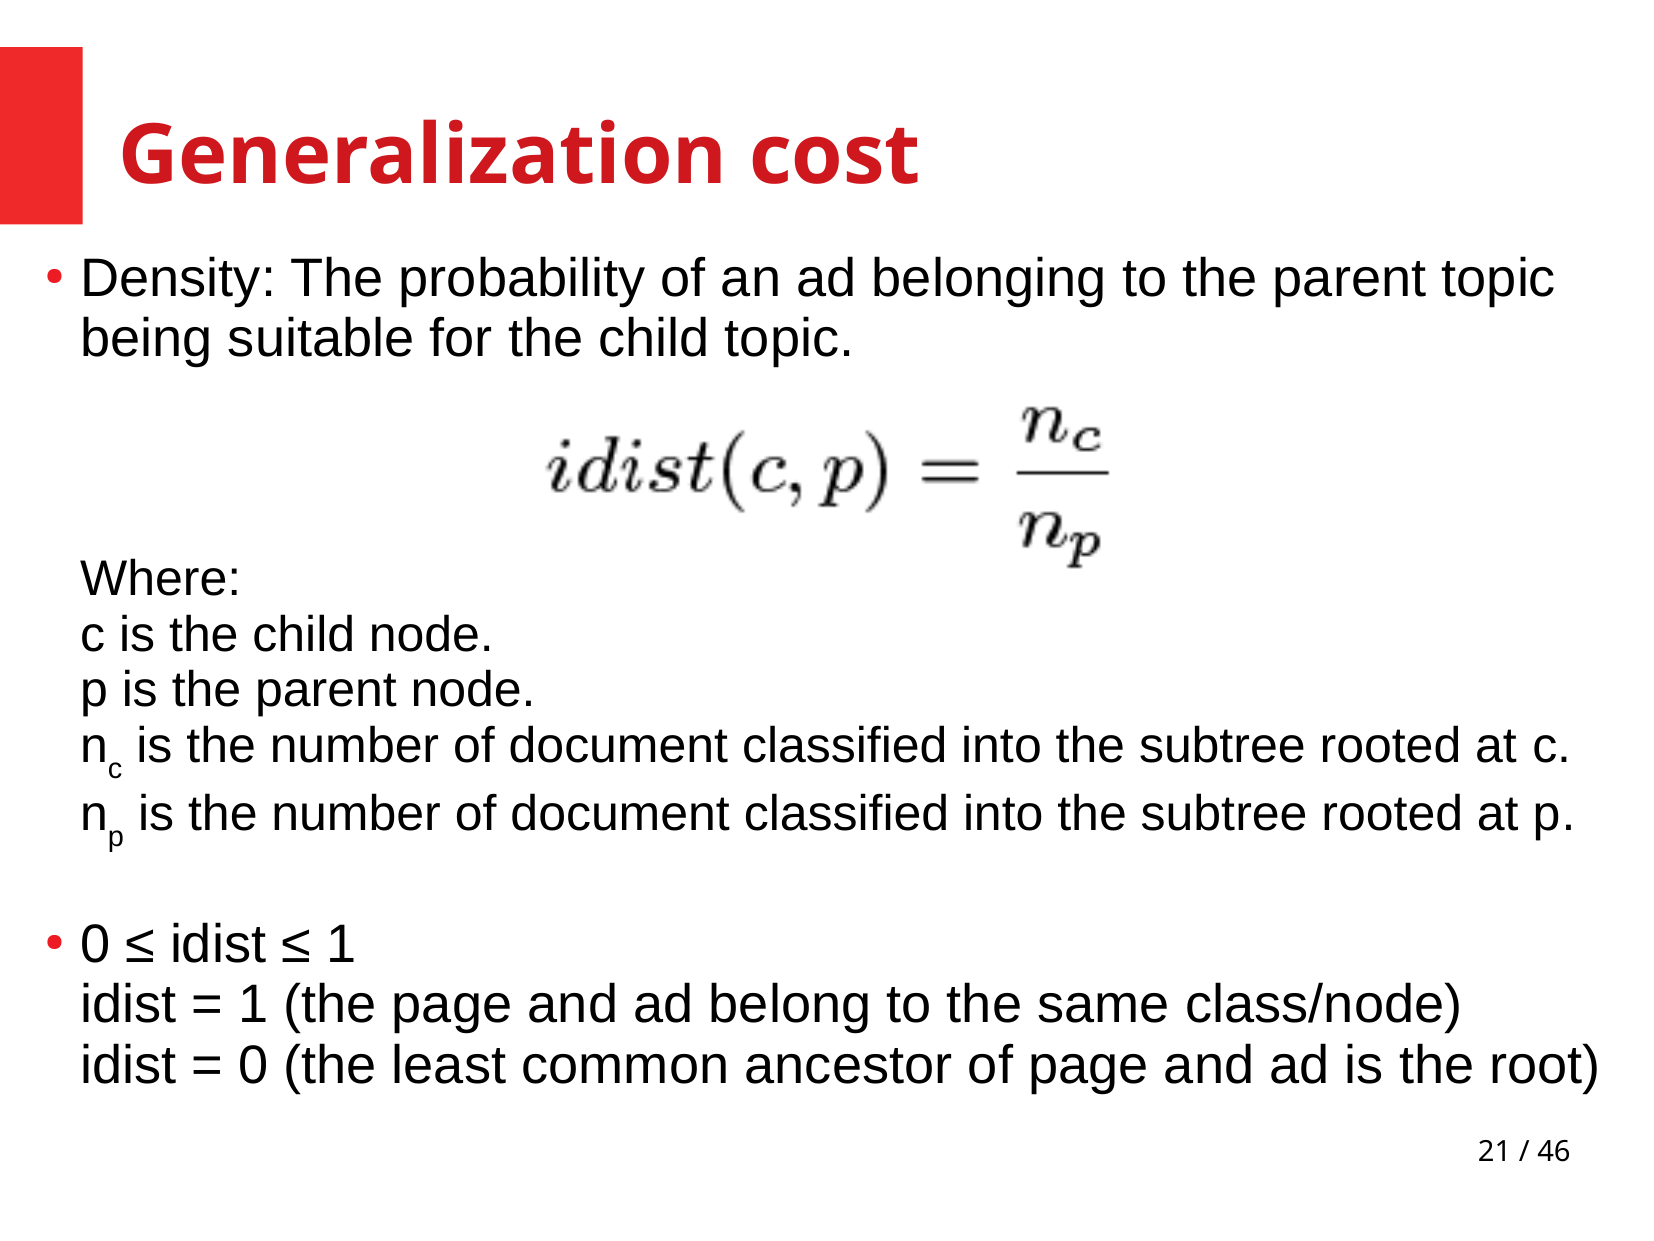

# Generalization cost
Density: The probability of an ad belonging to the parent topic being suitable for the child topic.
Where:
c is the child node.
p is the parent node.
nc is the number of document classified into the subtree rooted at c.
np is the number of document classified into the subtree rooted at p.
0 ≤ idist ≤ 1
idist = 1 (the page and ad belong to the same class/node)
idist = 0 (the least common ancestor of page and ad is the root)
21